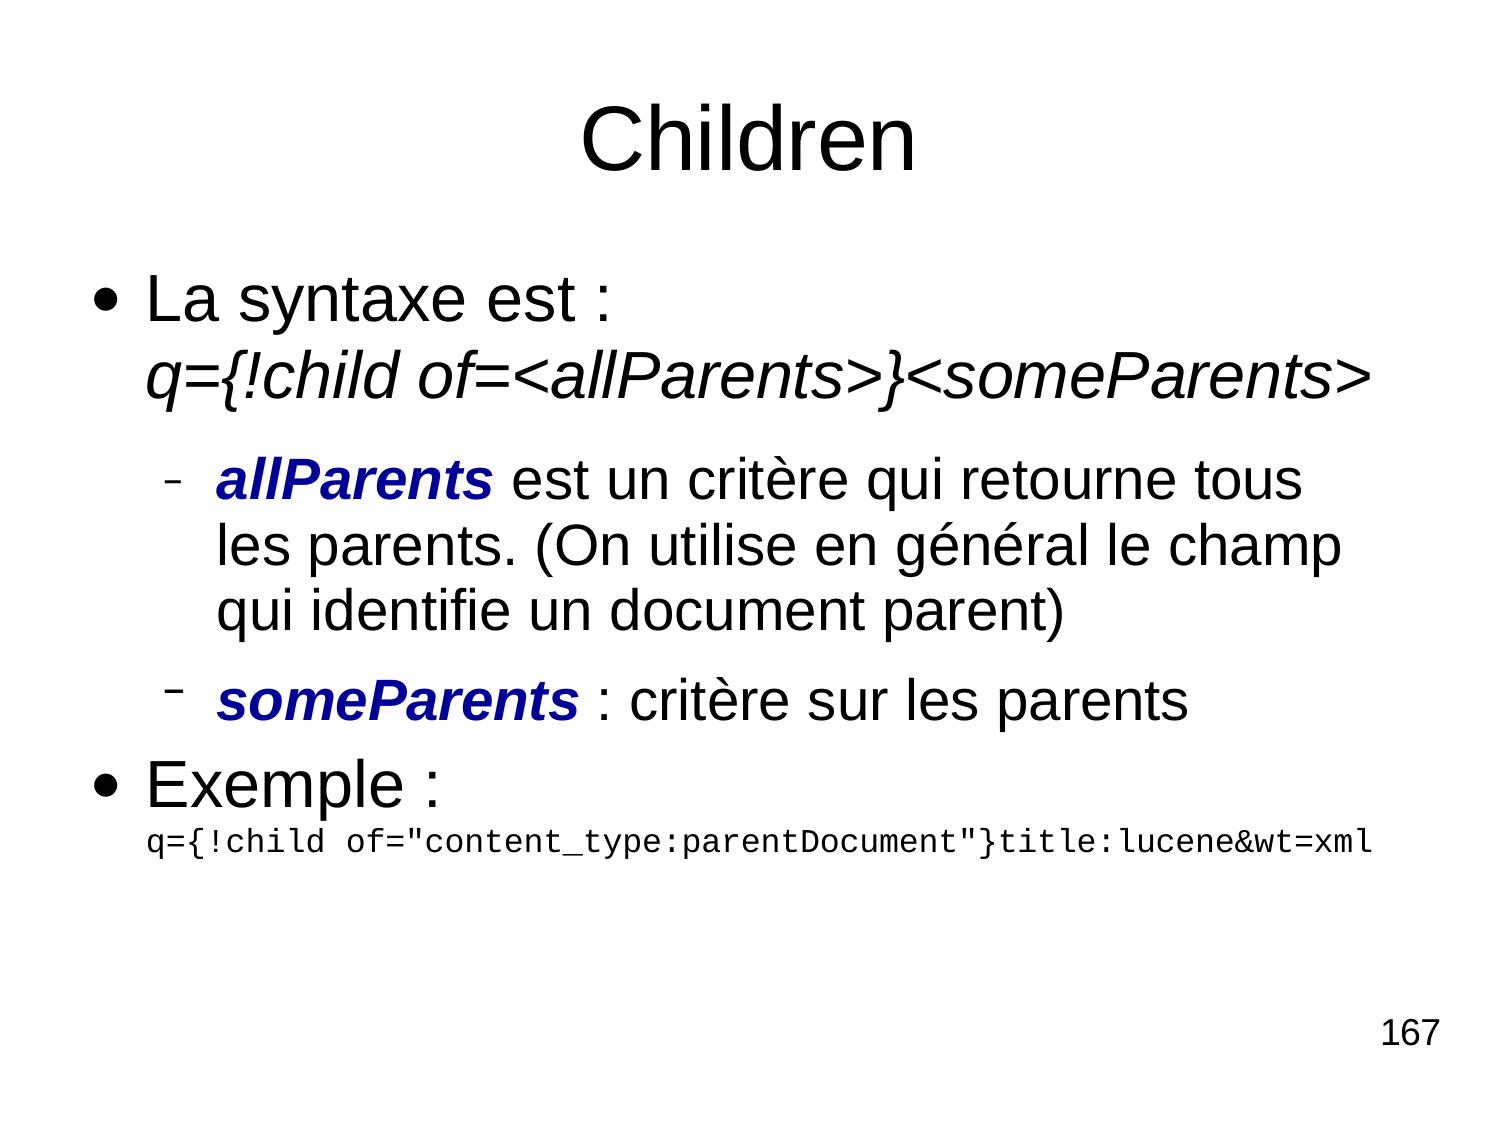

# Children
La syntaxe est :
q={!child of=<allParents>}<someParents>
●
–	allParents est un critère qui retourne tous les parents. (On utilise en général le champ qui identifie un document parent)
someParents : critère sur les parents
–
Exemple :
q={!child of="content_type:parentDocument"}title:lucene&wt=xml
●
167